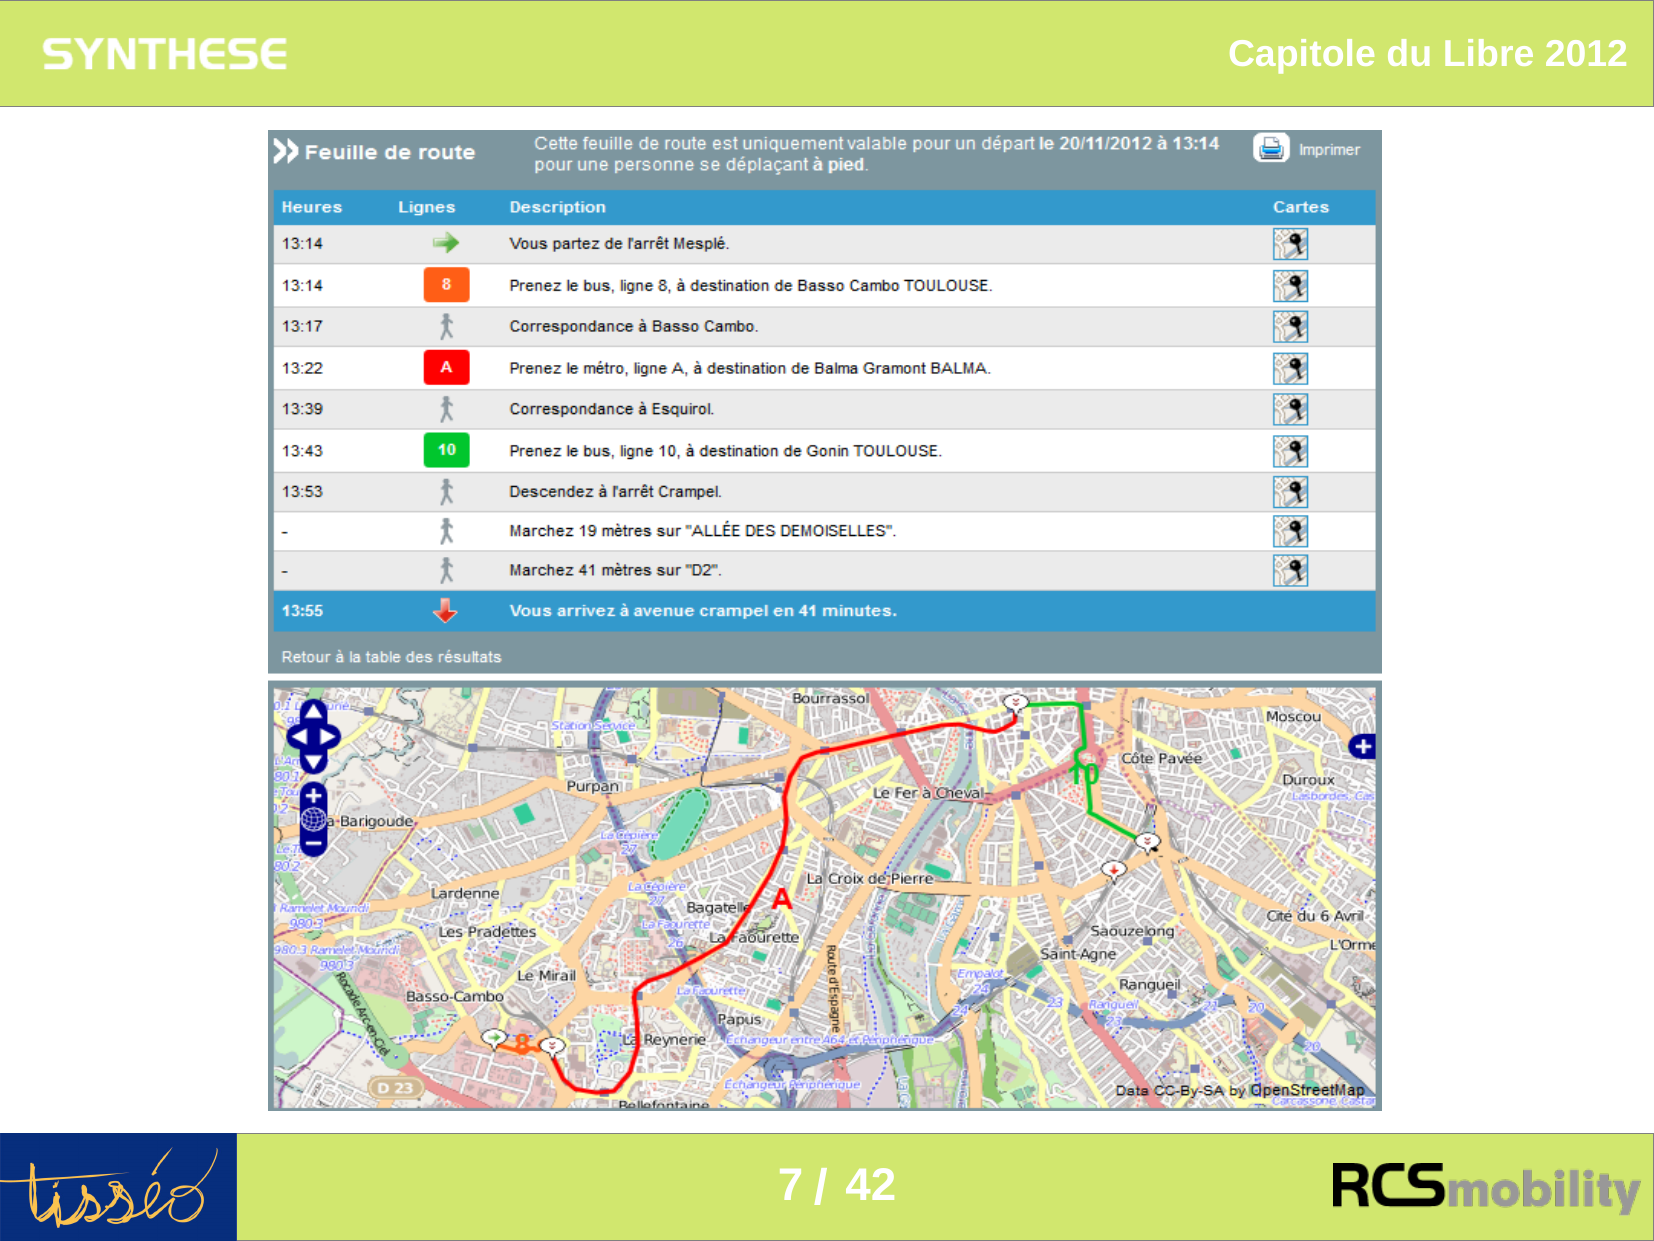

Capitole du Libre 2012
# Calculateur d'itinéraire
7
/
42